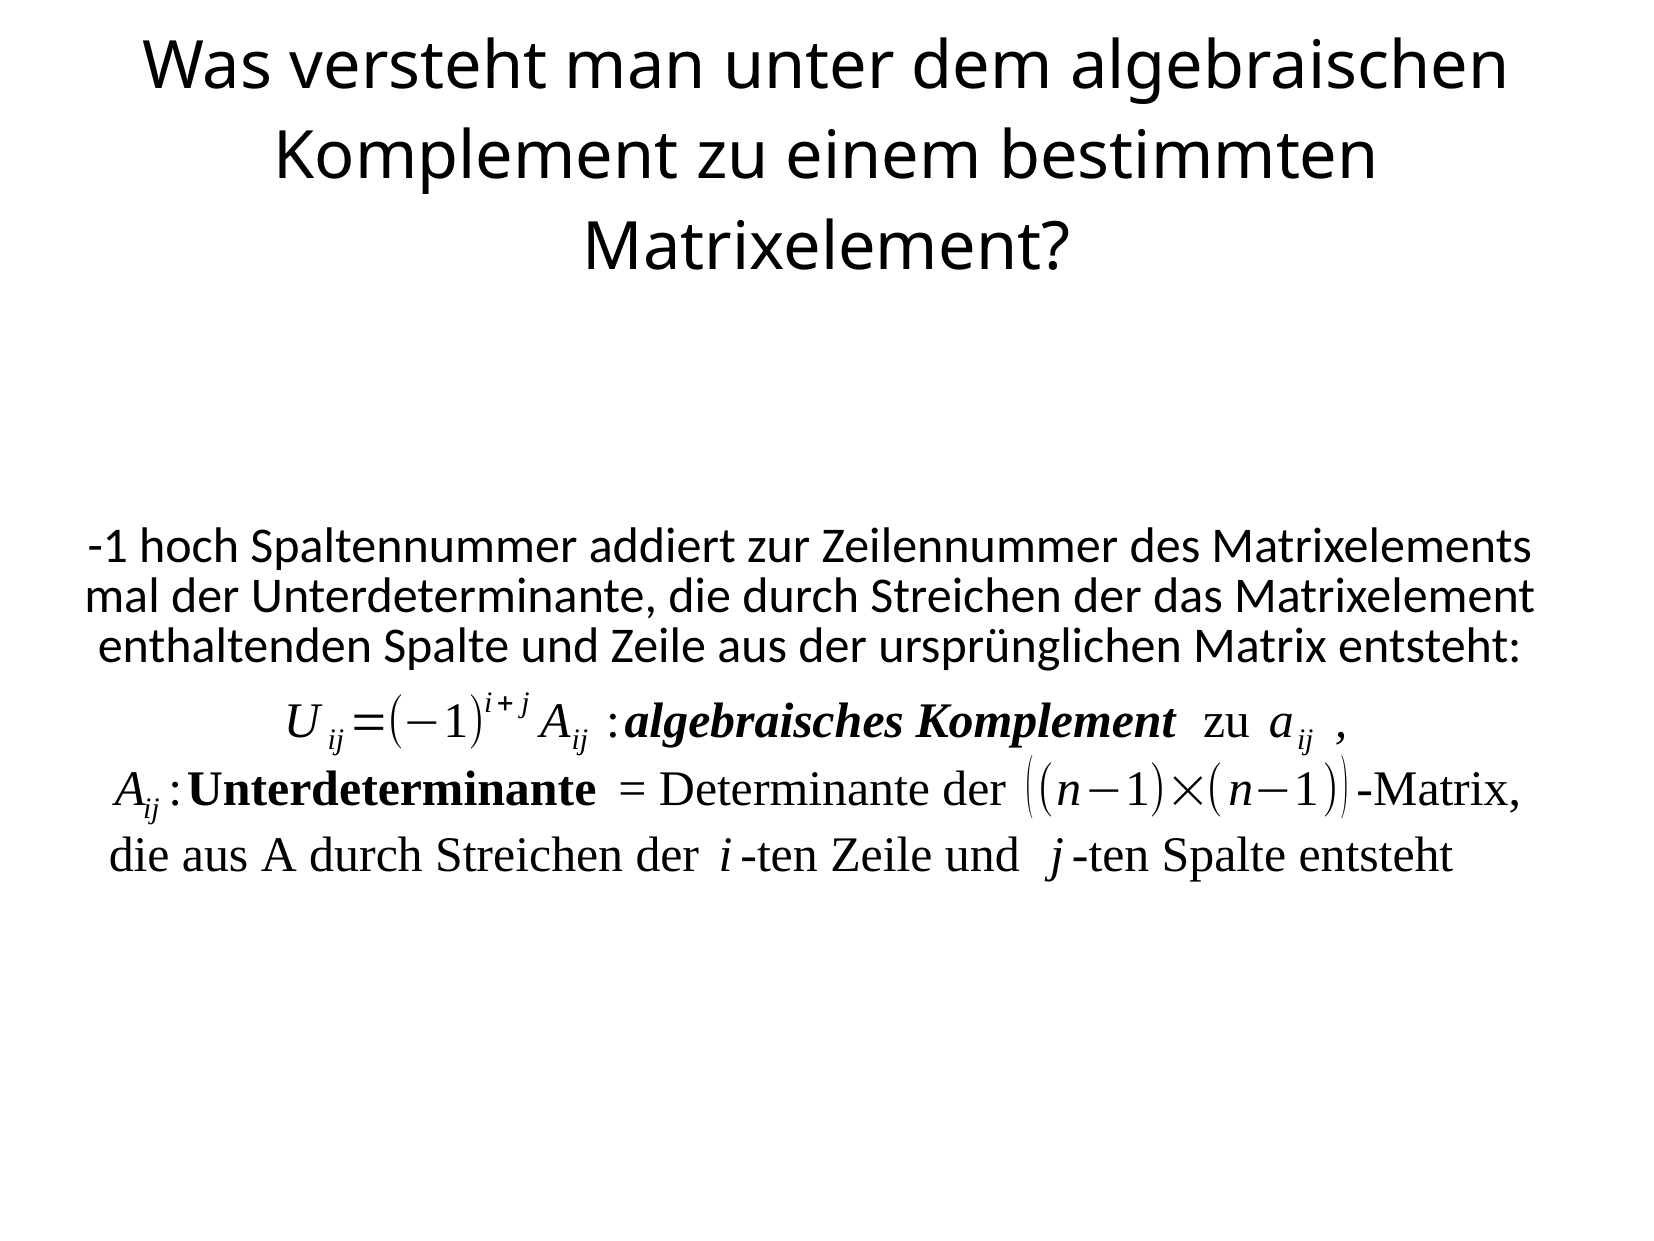

# Was versteht man unter dem algebraischen Komplement zu einem bestimmten Matrixelement?
-1 hoch Spaltennummer addiert zur Zeilennummer des Matrixelements mal der Unterdeterminante, die durch Streichen der das Matrixelement enthaltenden Spalte und Zeile aus der ursprünglichen Matrix entsteht: